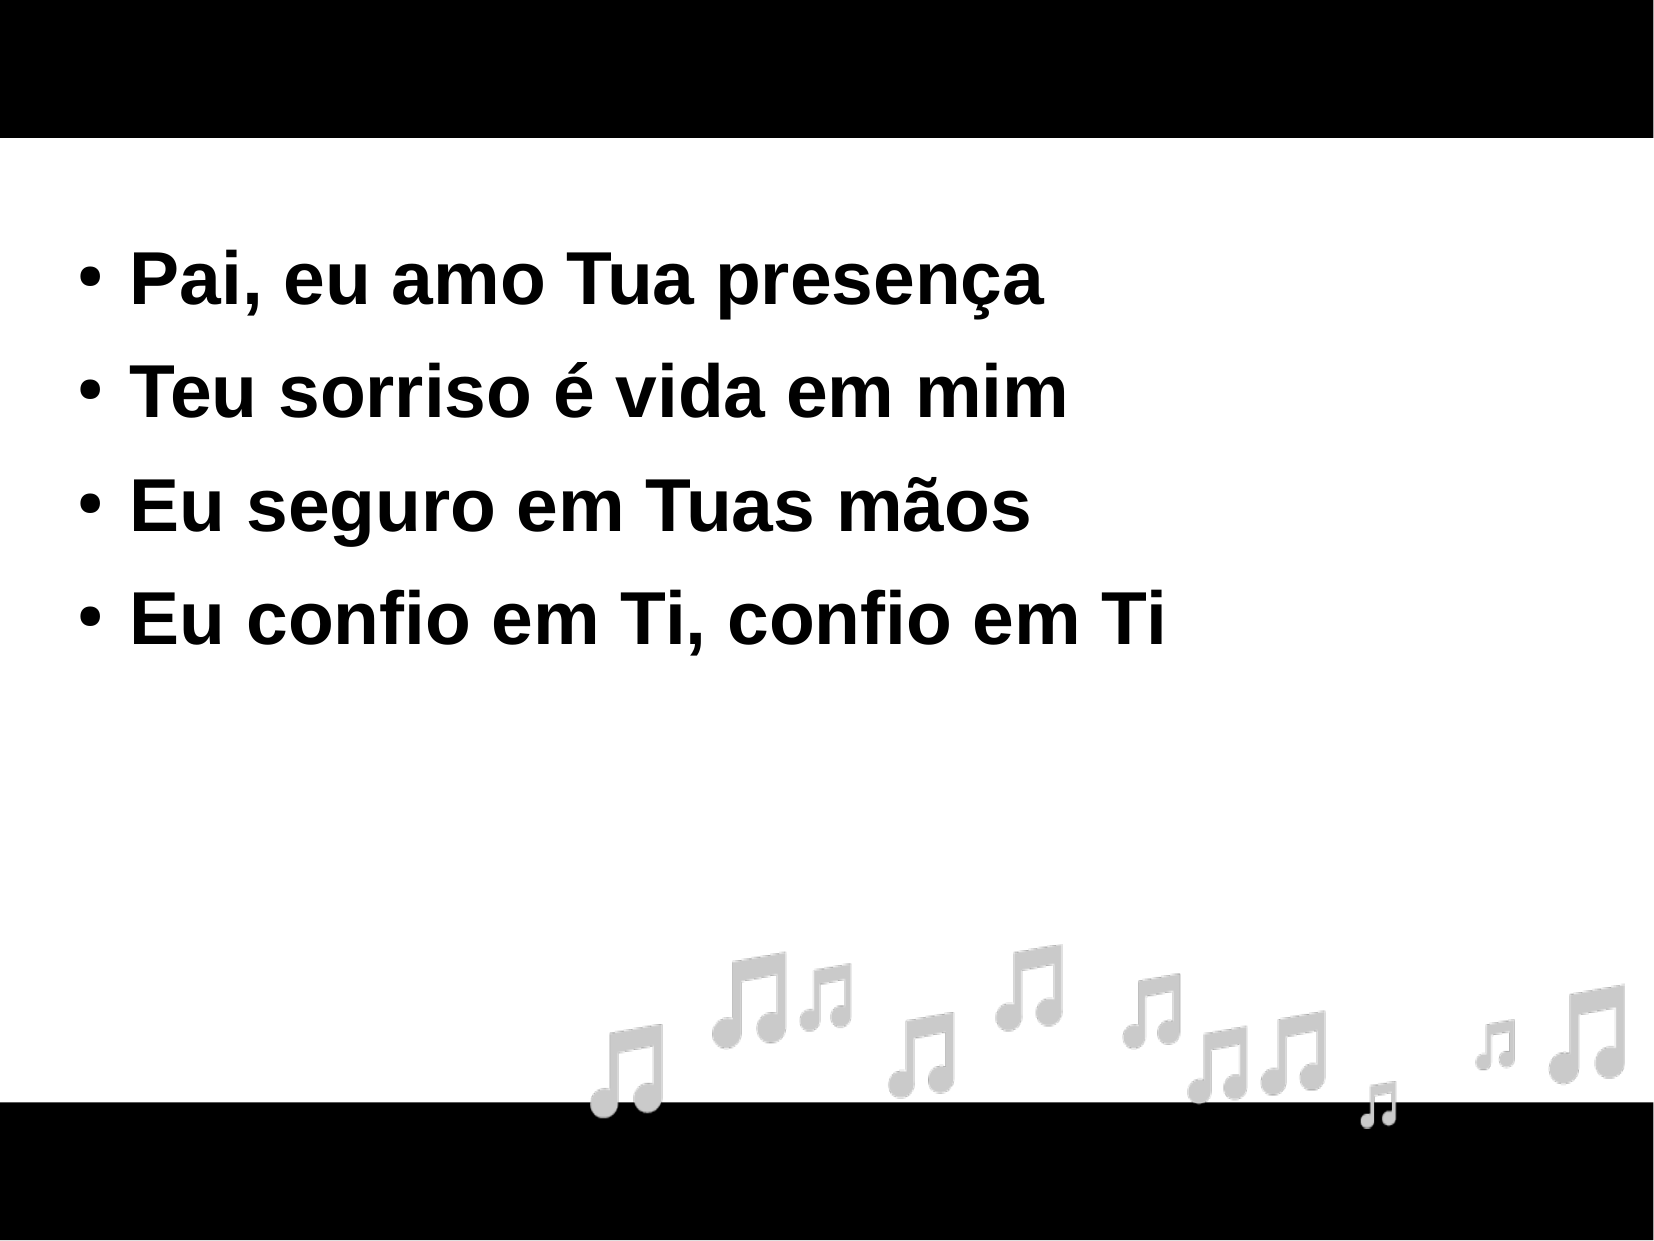

# Pai, eu amo Tua presença
Teu sorriso é vida em mim
Eu seguro em Tuas mãos
Eu confio em Ti, confio em Ti